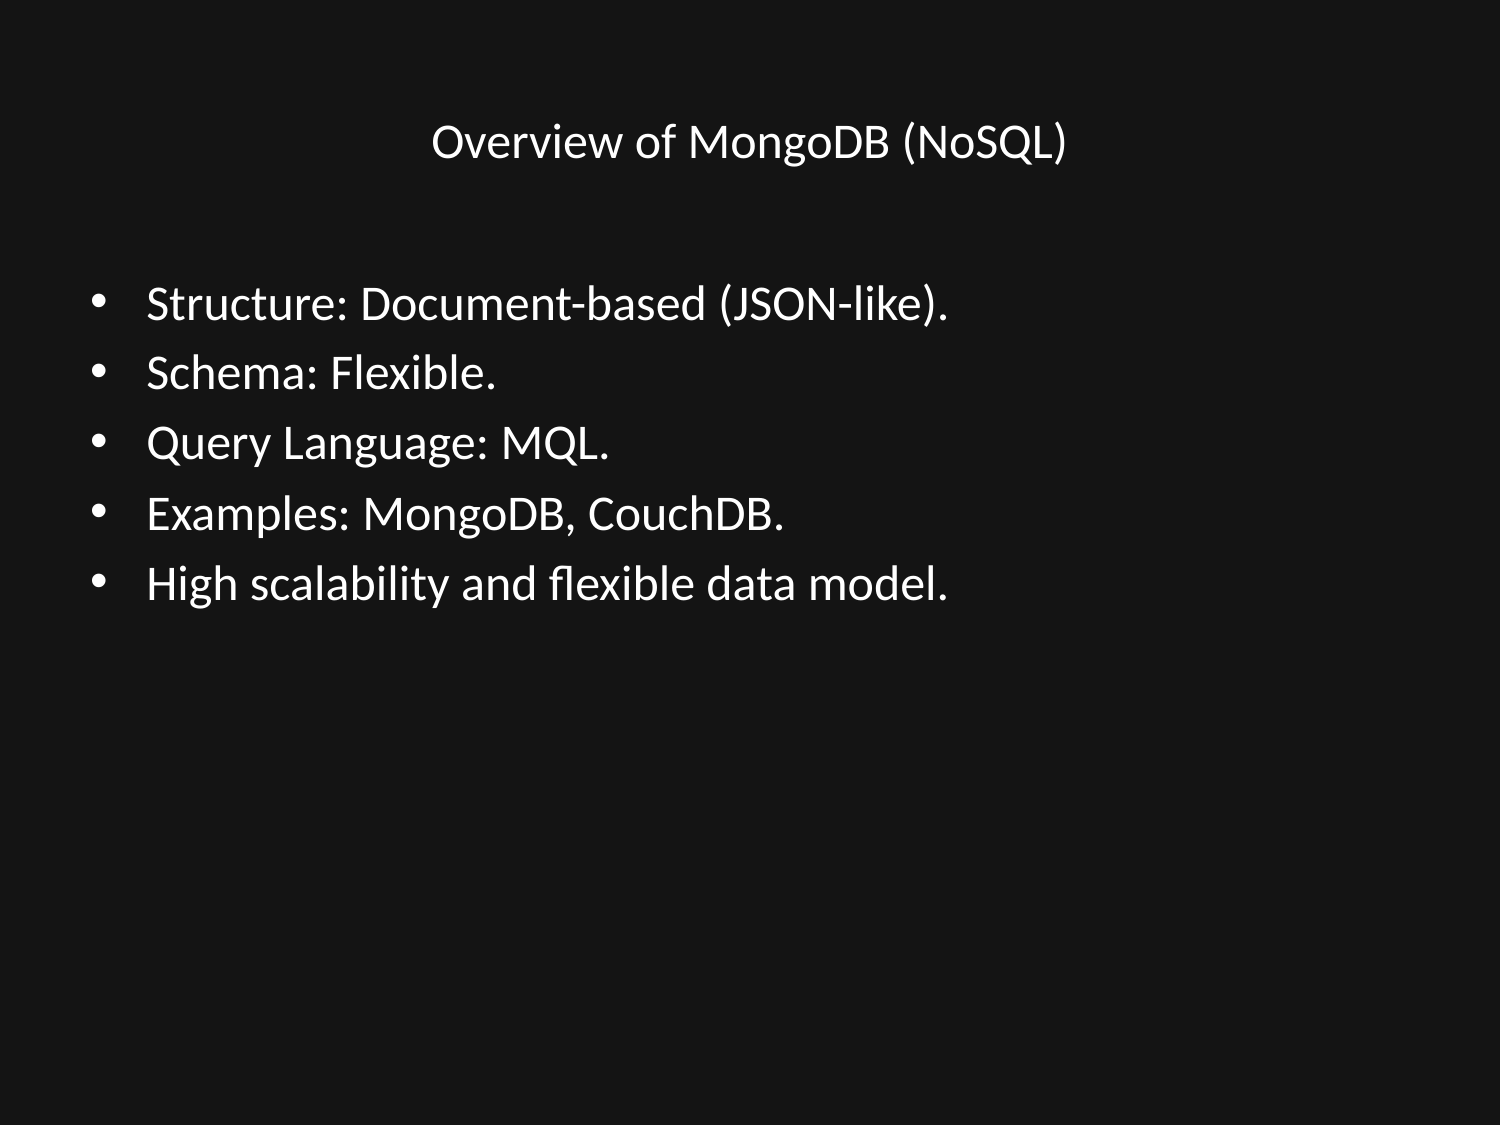

# Overview of MongoDB (NoSQL)
Structure: Document-based (JSON-like).
Schema: Flexible.
Query Language: MQL.
Examples: MongoDB, CouchDB.
High scalability and flexible data model.